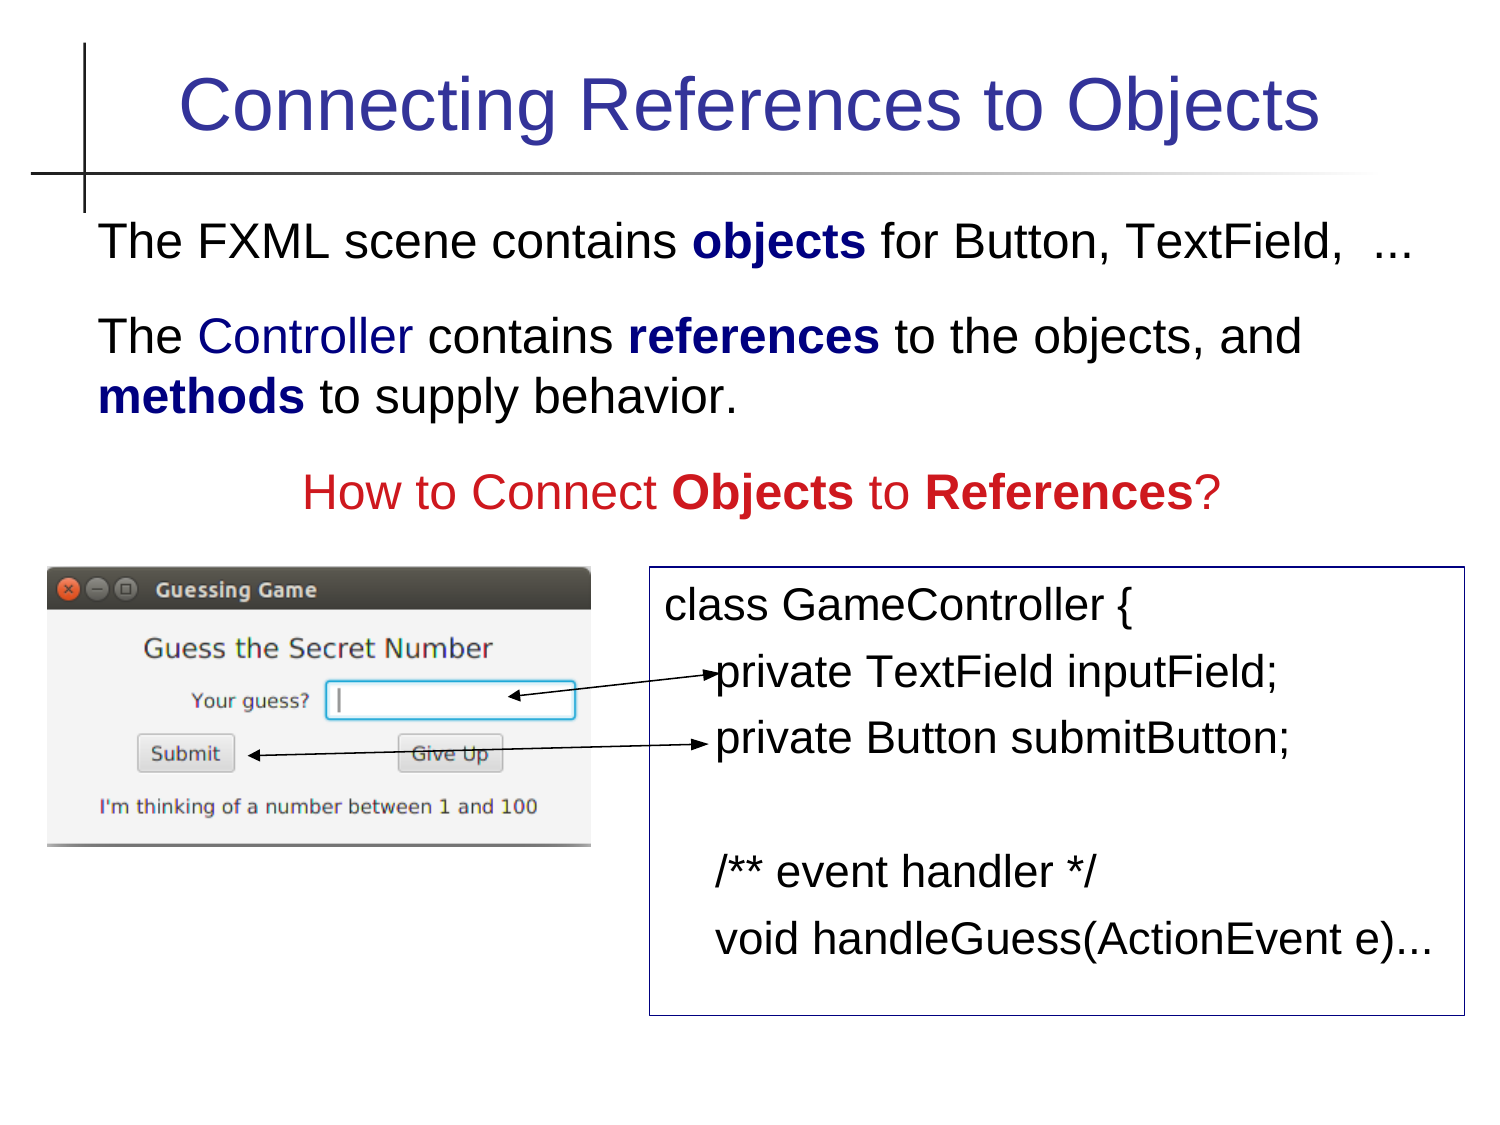

# Connecting References to Objects
The FXML scene contains objects for Button, TextField, ...
The Controller contains references to the objects, and methods to supply behavior.
How to Connect Objects to References?
class GameController {
 private TextField inputField;
 private Button submitButton;
 /** event handler */
 void handleGuess(ActionEvent e)...